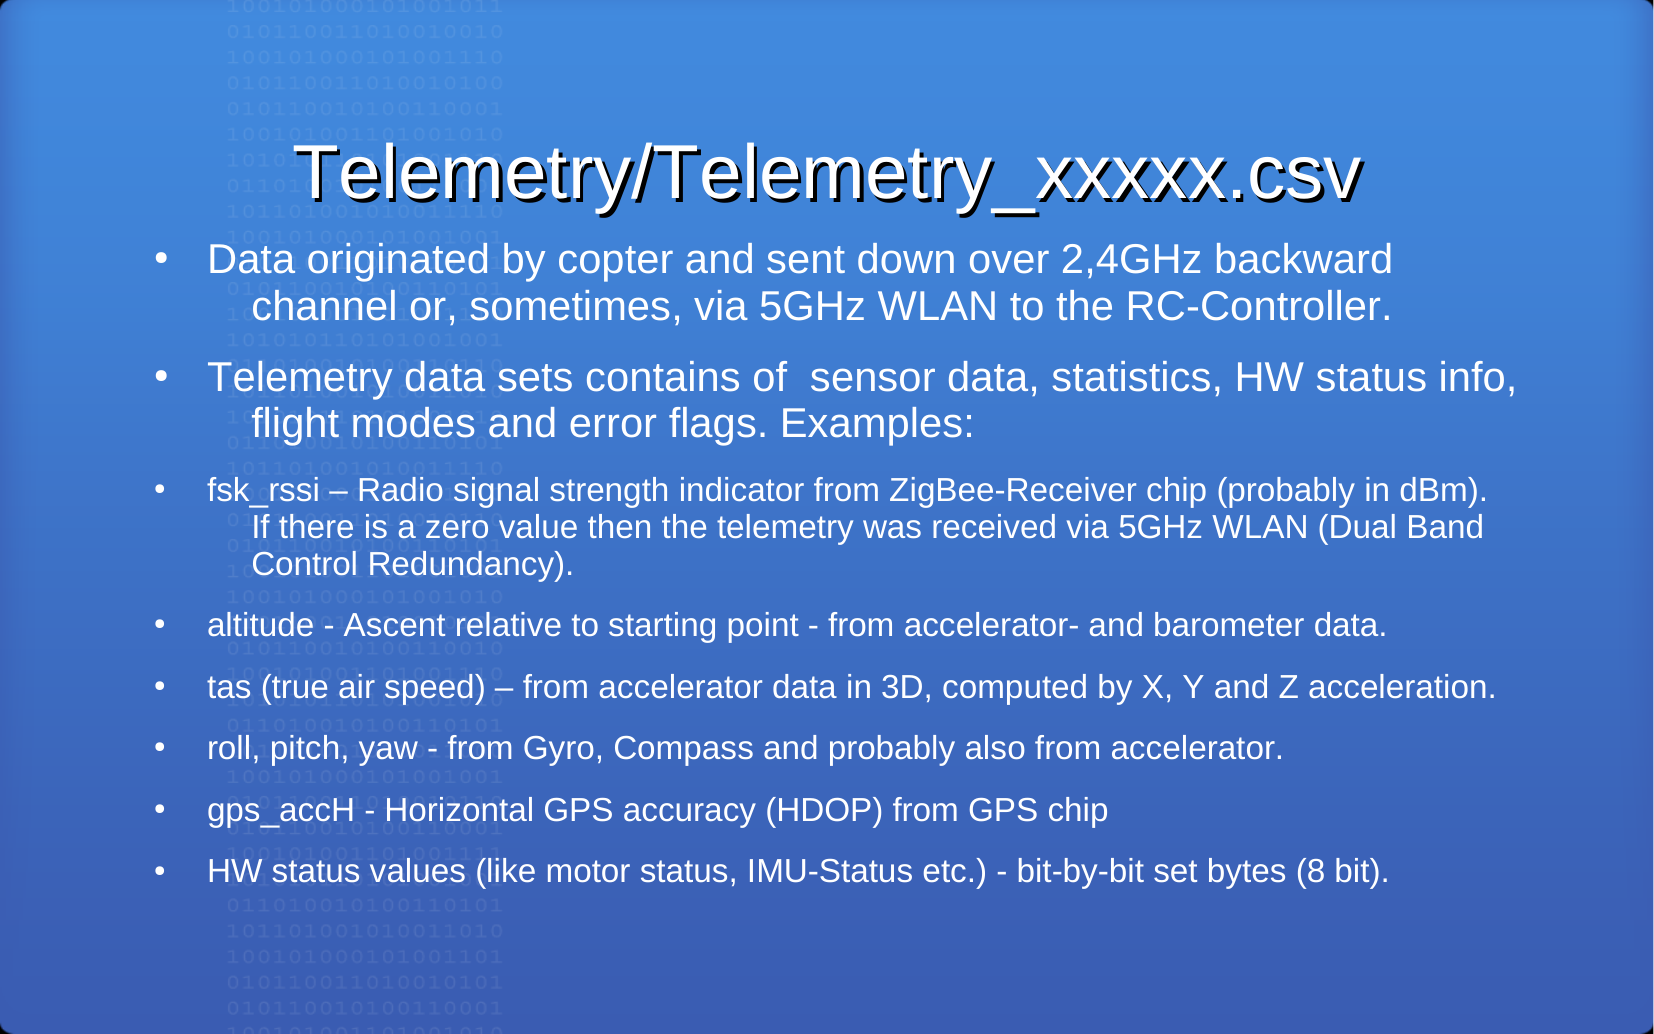

# Telemetry/Telemetry_xxxxx.csv
Data originated by copter and sent down over 2,4GHz backward channel or, sometimes, via 5GHz WLAN to the RC-Controller.
Telemetry data sets contains of sensor data, statistics, HW status info, flight modes and error flags. Examples:
fsk_rssi – Radio signal strength indicator from ZigBee-Receiver chip (probably in dBm).
If there is a zero value then the telemetry was received via 5GHz WLAN (Dual Band Control Redundancy).
altitude - Ascent relative to starting point - from accelerator- and barometer data.
tas (true air speed) – from accelerator data in 3D, computed by X, Y and Z acceleration.
roll, pitch, yaw - from Gyro, Compass and probably also from accelerator.
gps_accH - Horizontal GPS accuracy (HDOP) from GPS chip
HW status values (like motor status, IMU-Status etc.) - bit-by-bit set bytes (8 bit).